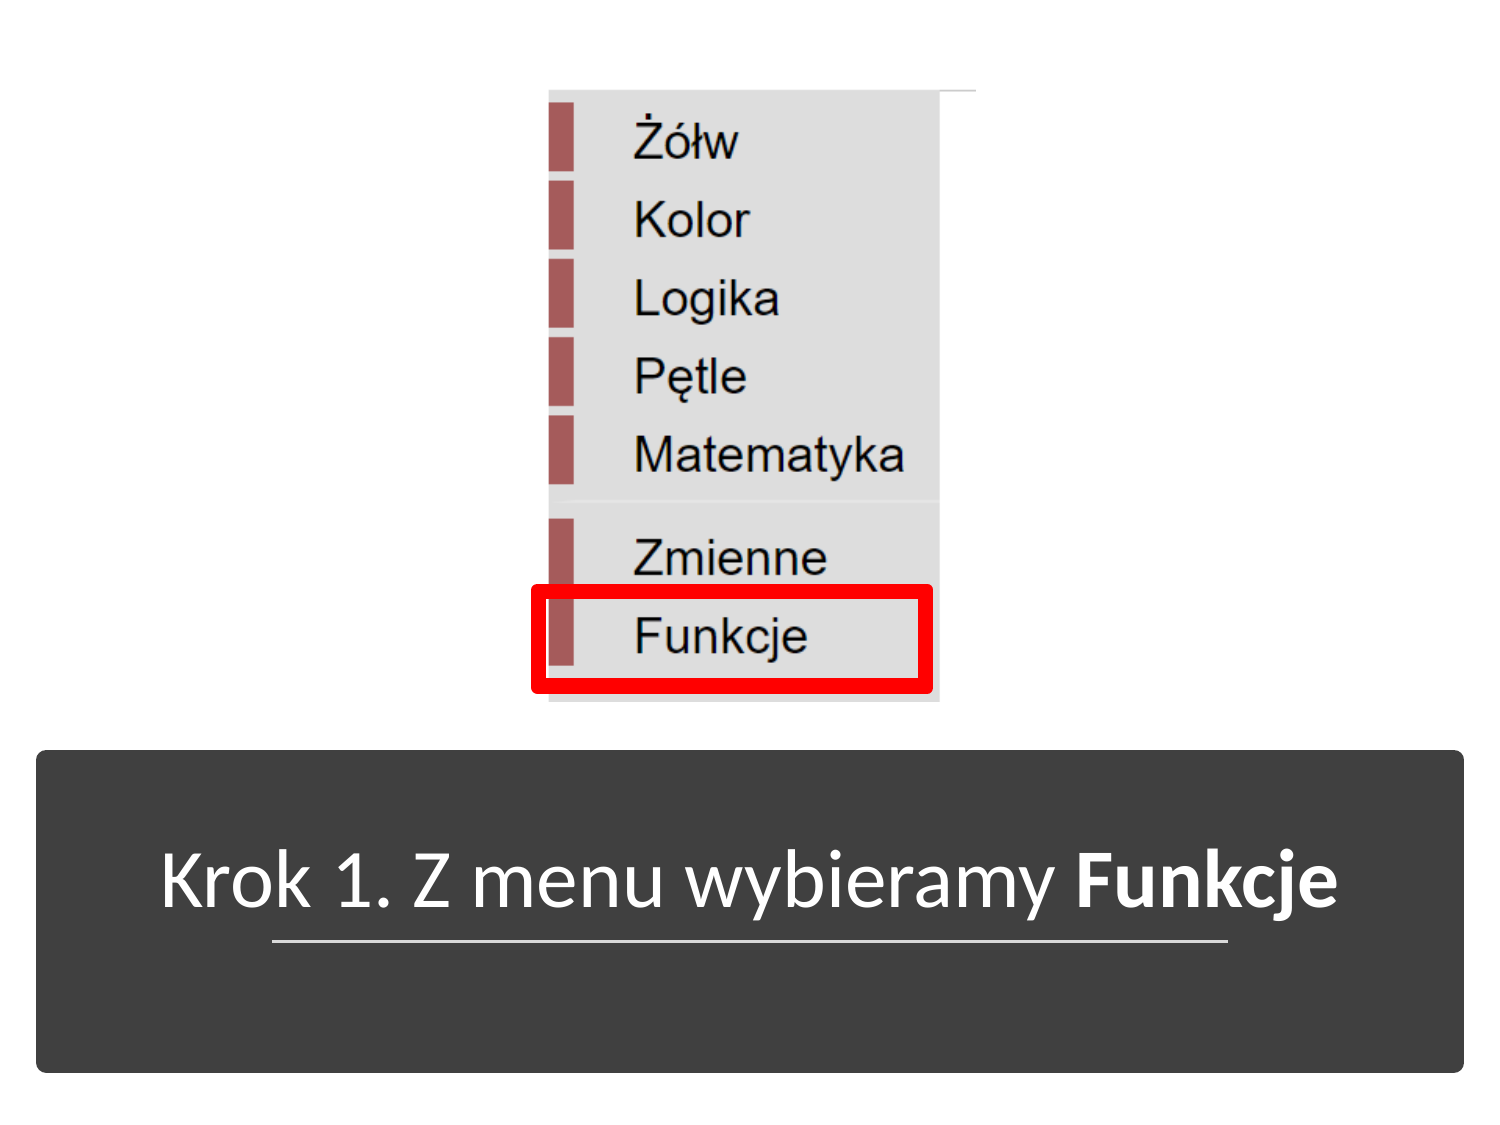

# Krok 1. Z menu wybieramy Funkcje